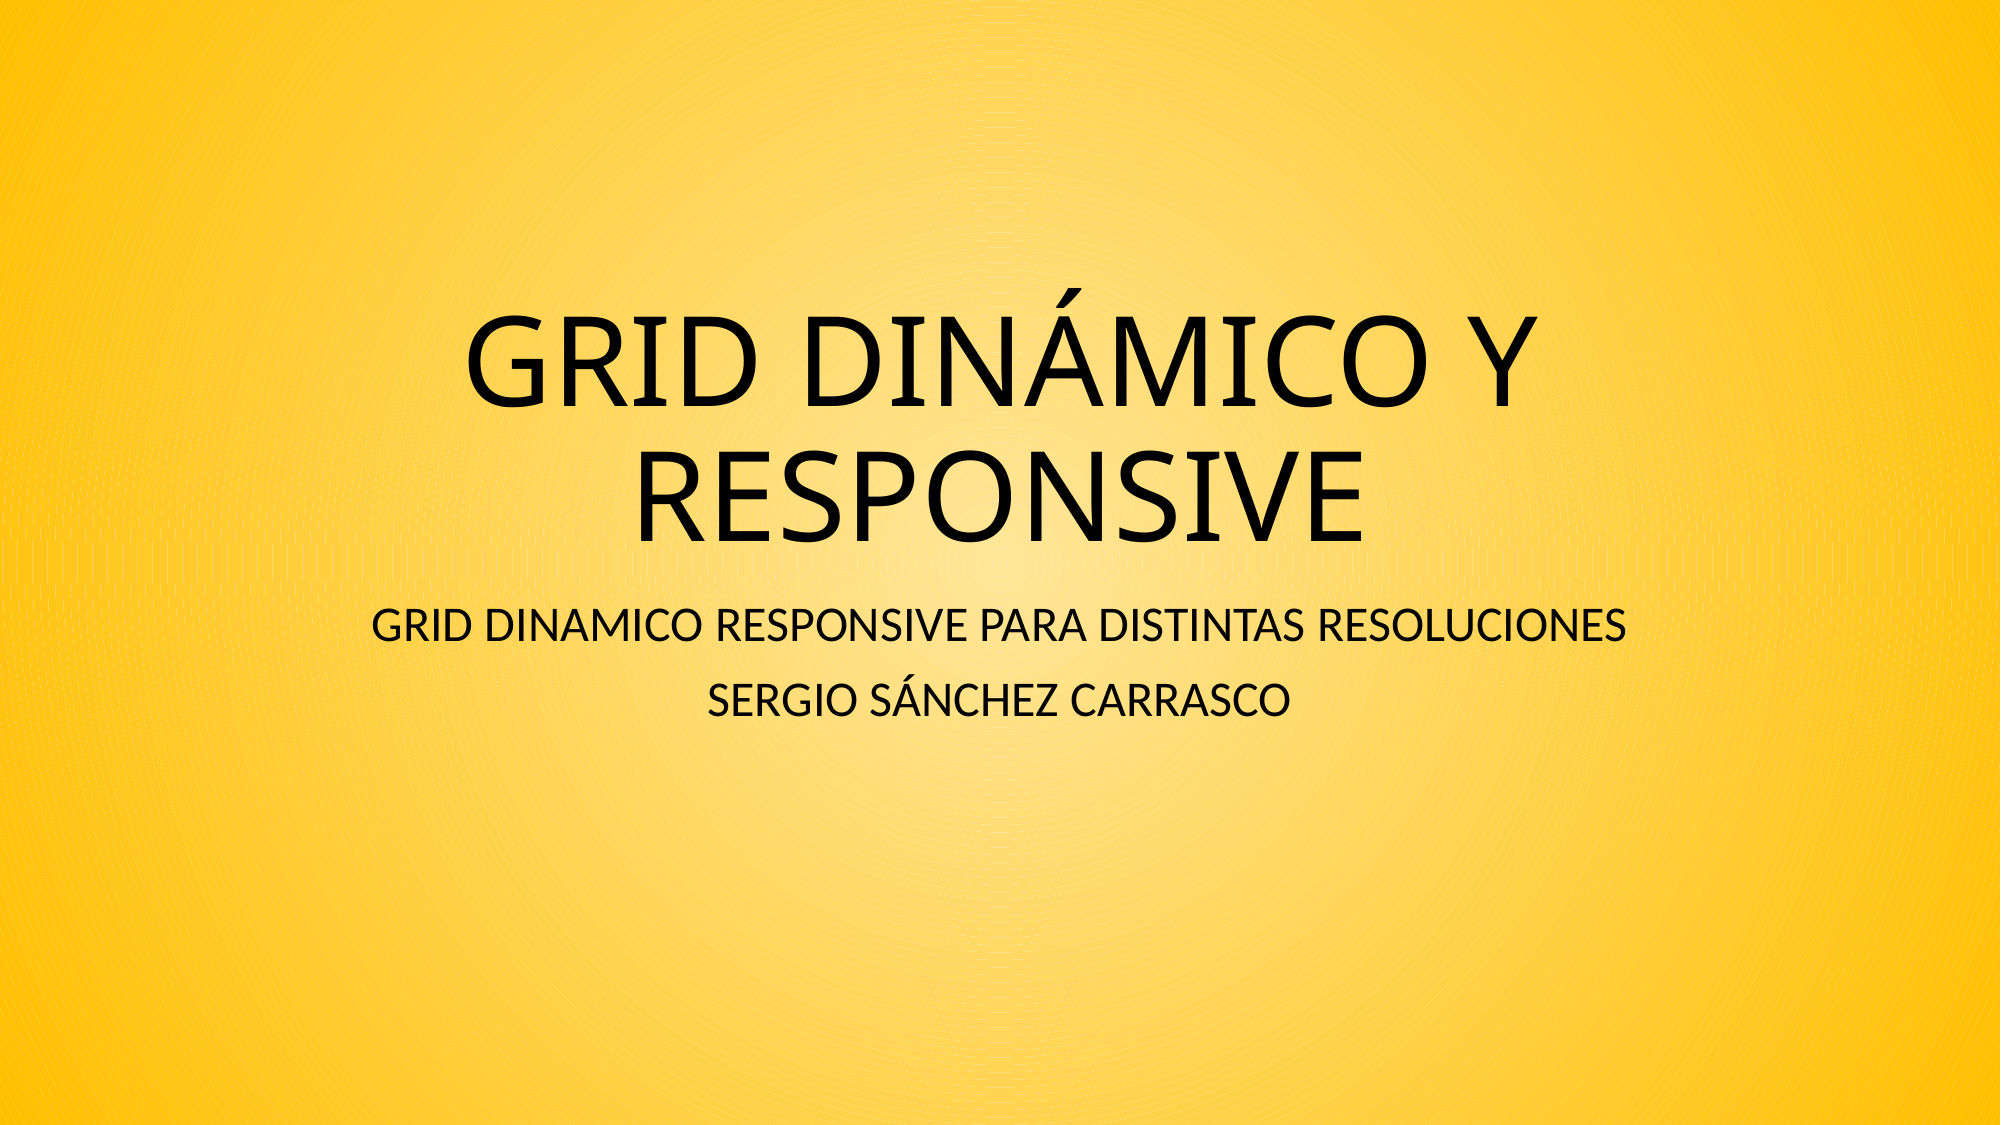

# GRID DINÁMICO Y RESPONSIVE
GRID DINAMICO RESPONSIVE PARA DISTINTAS RESOLUCIONES
SERGIO SÁNCHEZ CARRASCO